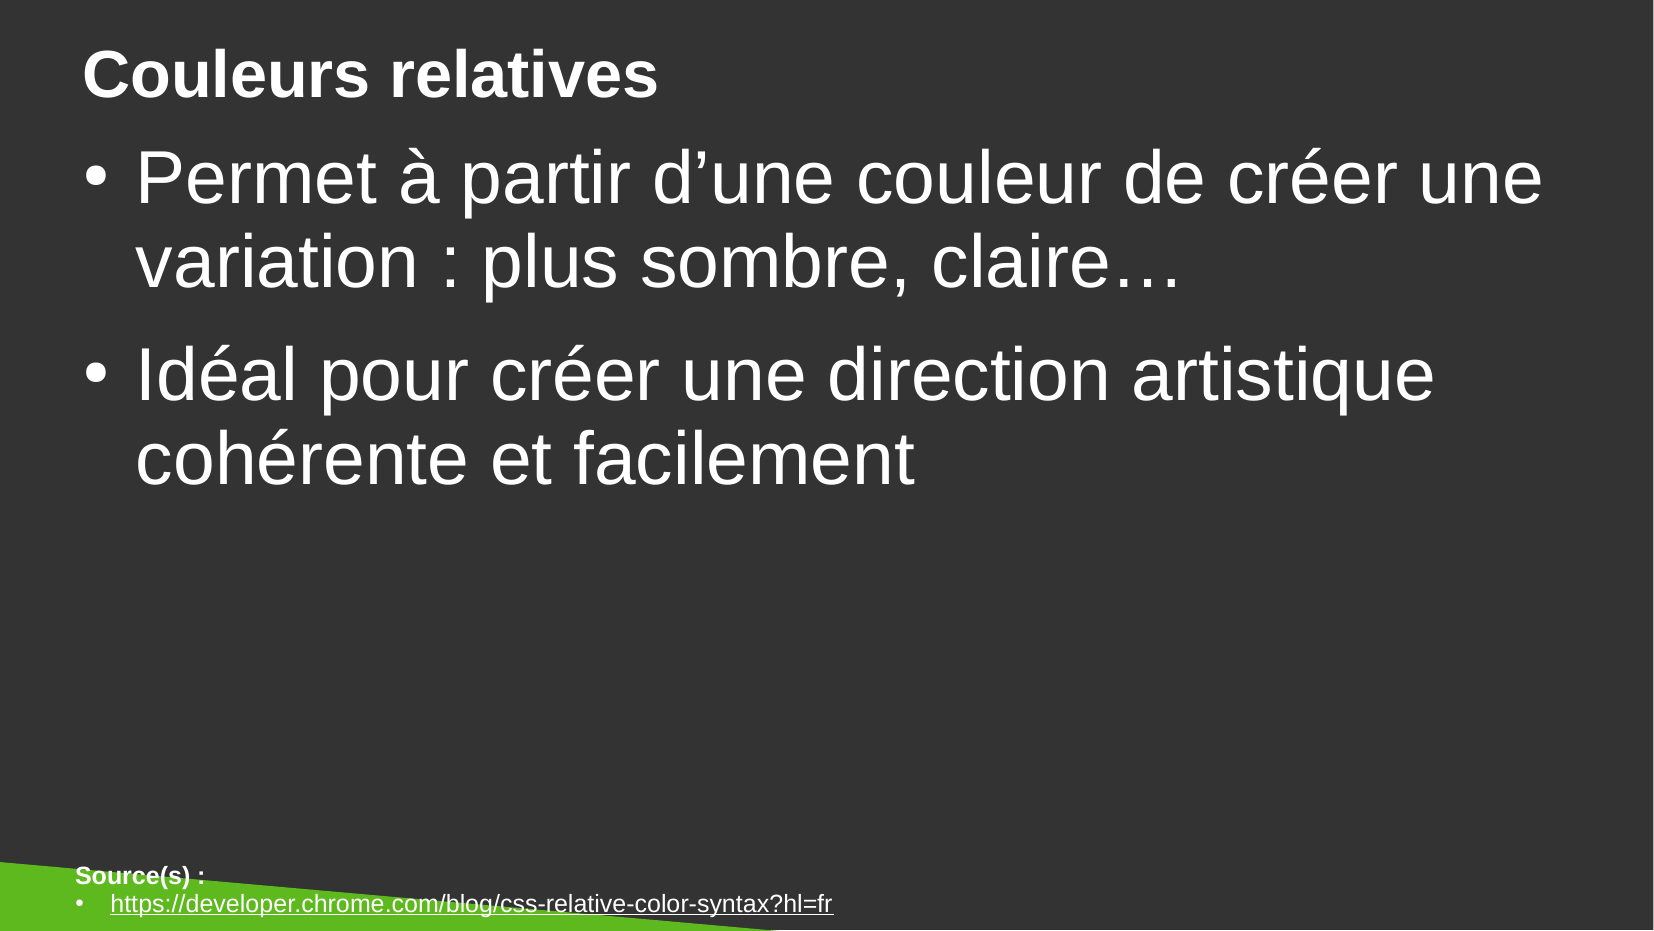

Couleurs relatives
# Permet à partir d’une couleur de créer une variation : plus sombre, claire…
Idéal pour créer une direction artistique cohérente et facilement
Source(s) :
https://developer.chrome.com/blog/css-relative-color-syntax?hl=fr